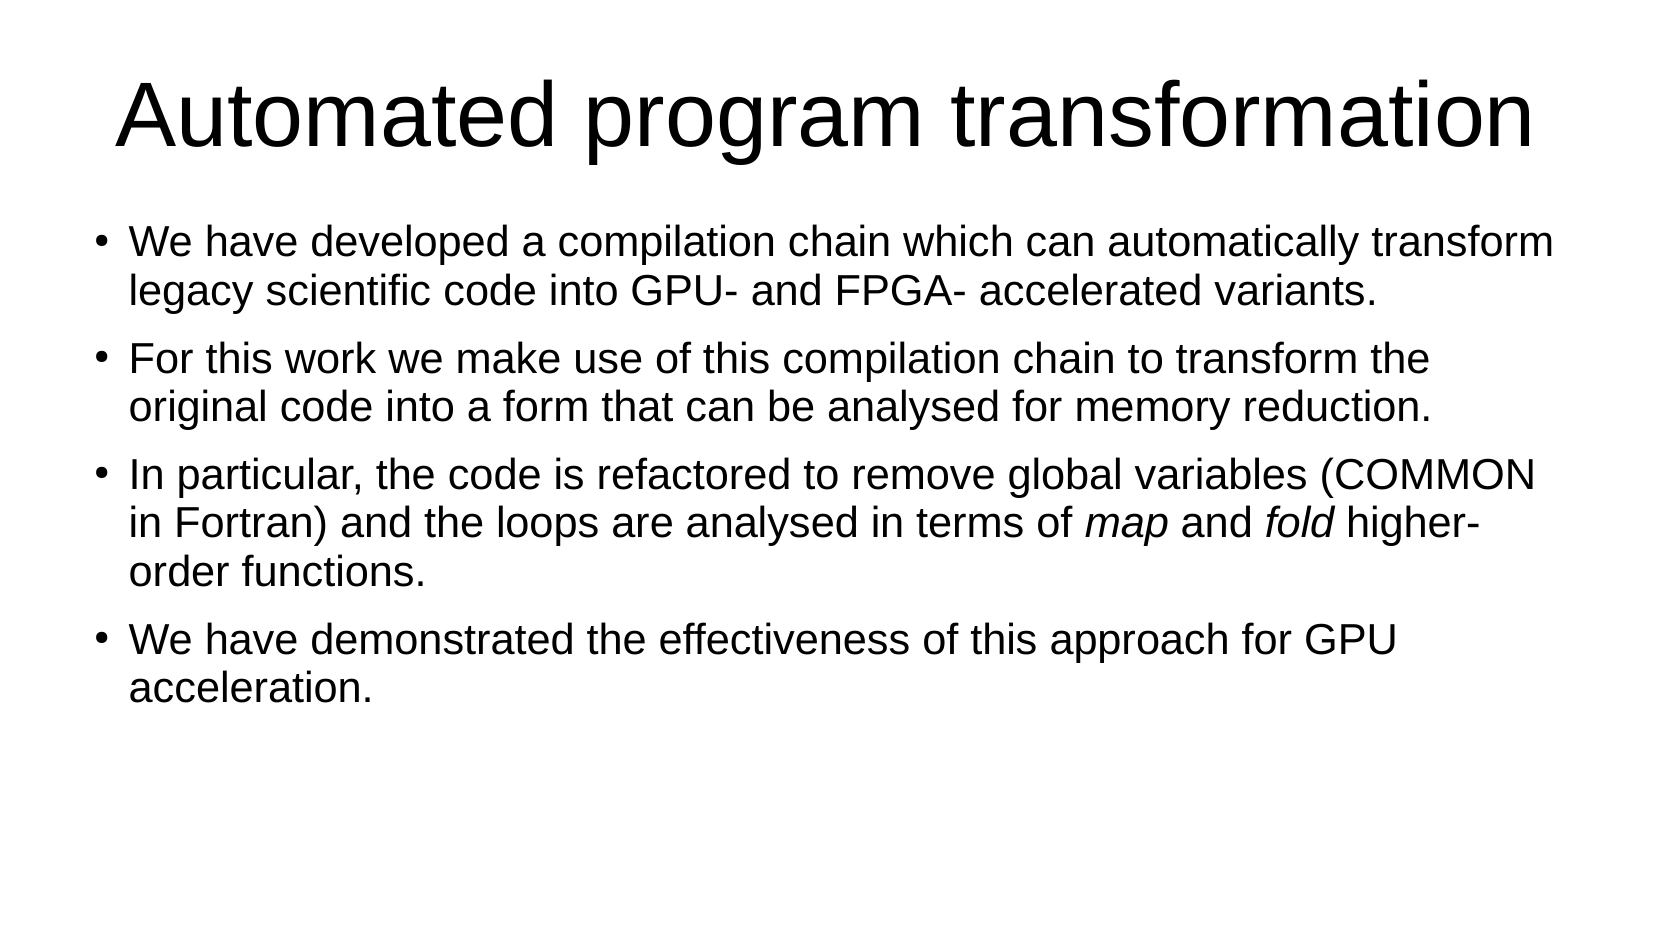

# Automated program transformation
We have developed a compilation chain which can automatically transform legacy scientific code into GPU- and FPGA- accelerated variants.
For this work we make use of this compilation chain to transform the original code into a form that can be analysed for memory reduction.
In particular, the code is refactored to remove global variables (COMMON in Fortran) and the loops are analysed in terms of map and fold higher-order functions.
We have demonstrated the effectiveness of this approach for GPU acceleration.